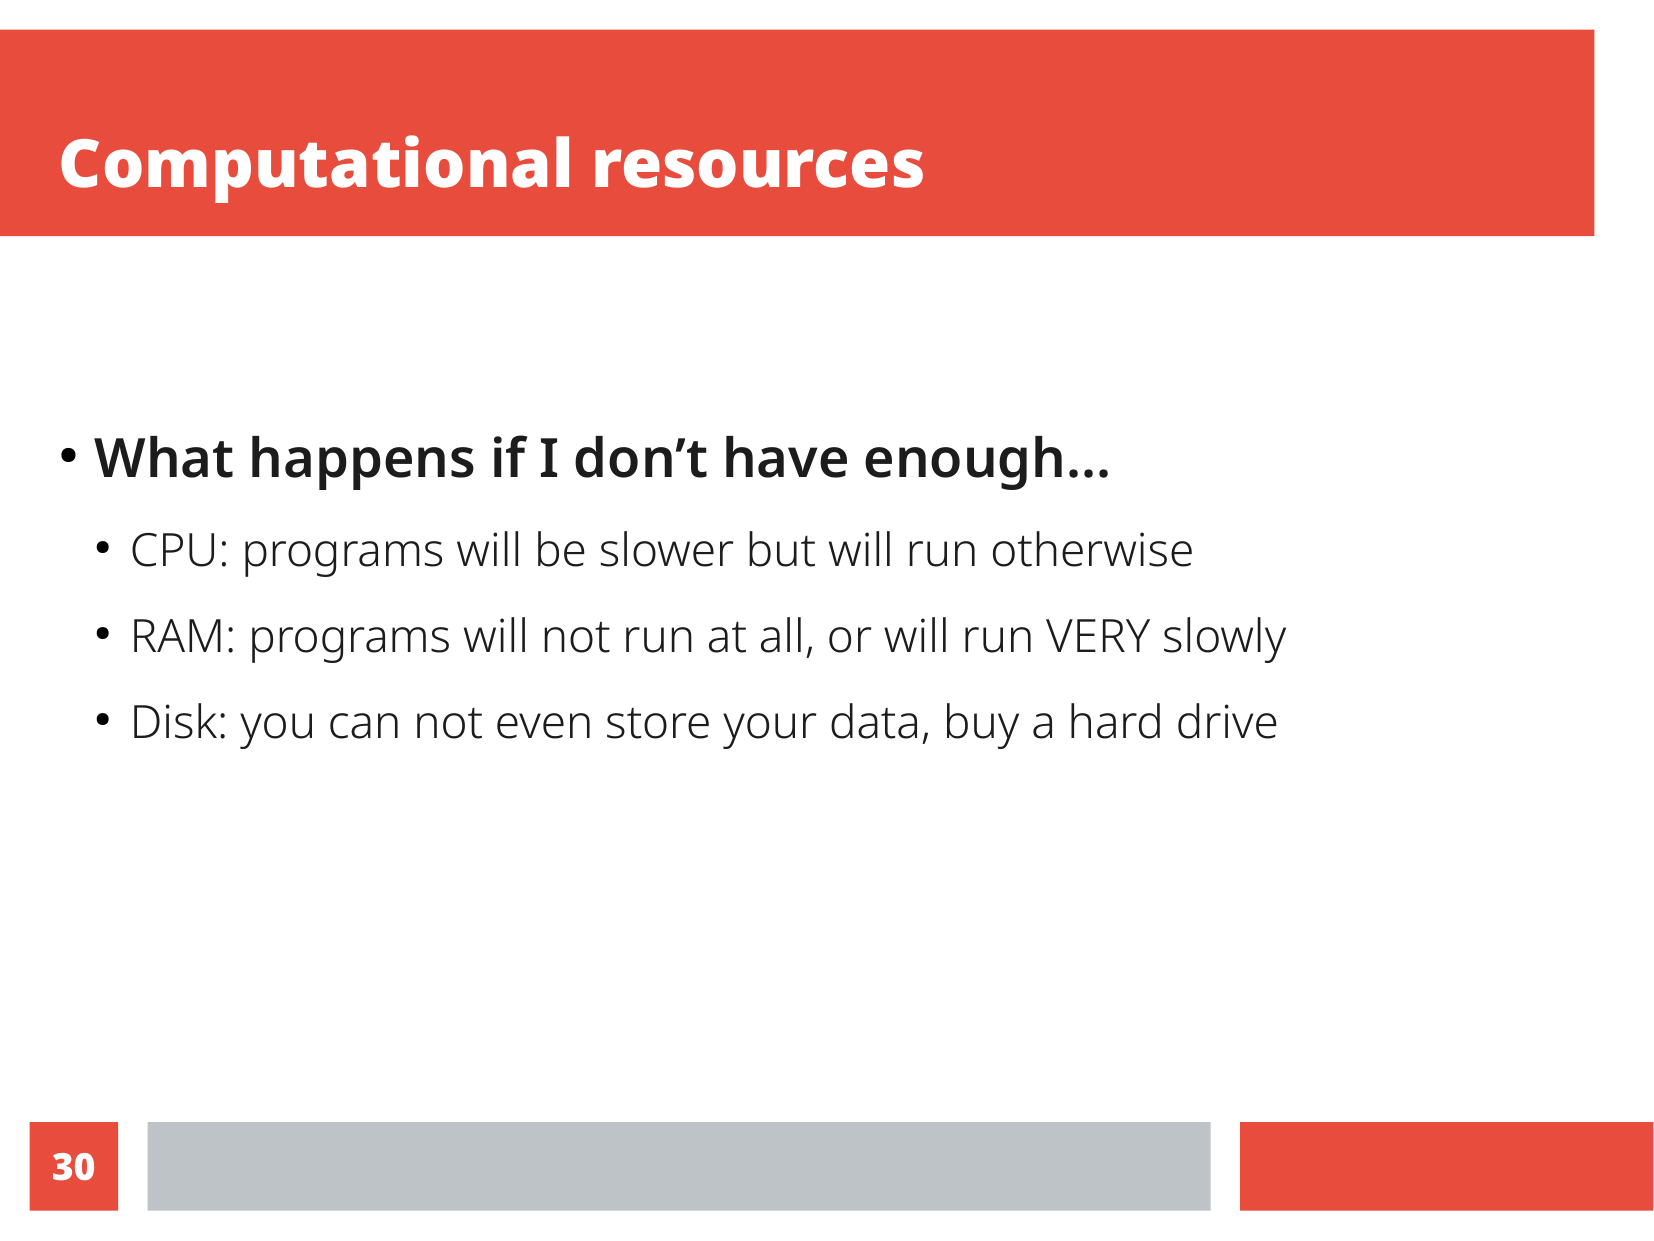

# Computational resources
What happens if I don’t have enough...
CPU: programs will be slower but will run otherwise
RAM: programs will not run at all, or will run VERY slowly
Disk: you can not even store your data, buy a hard drive
30